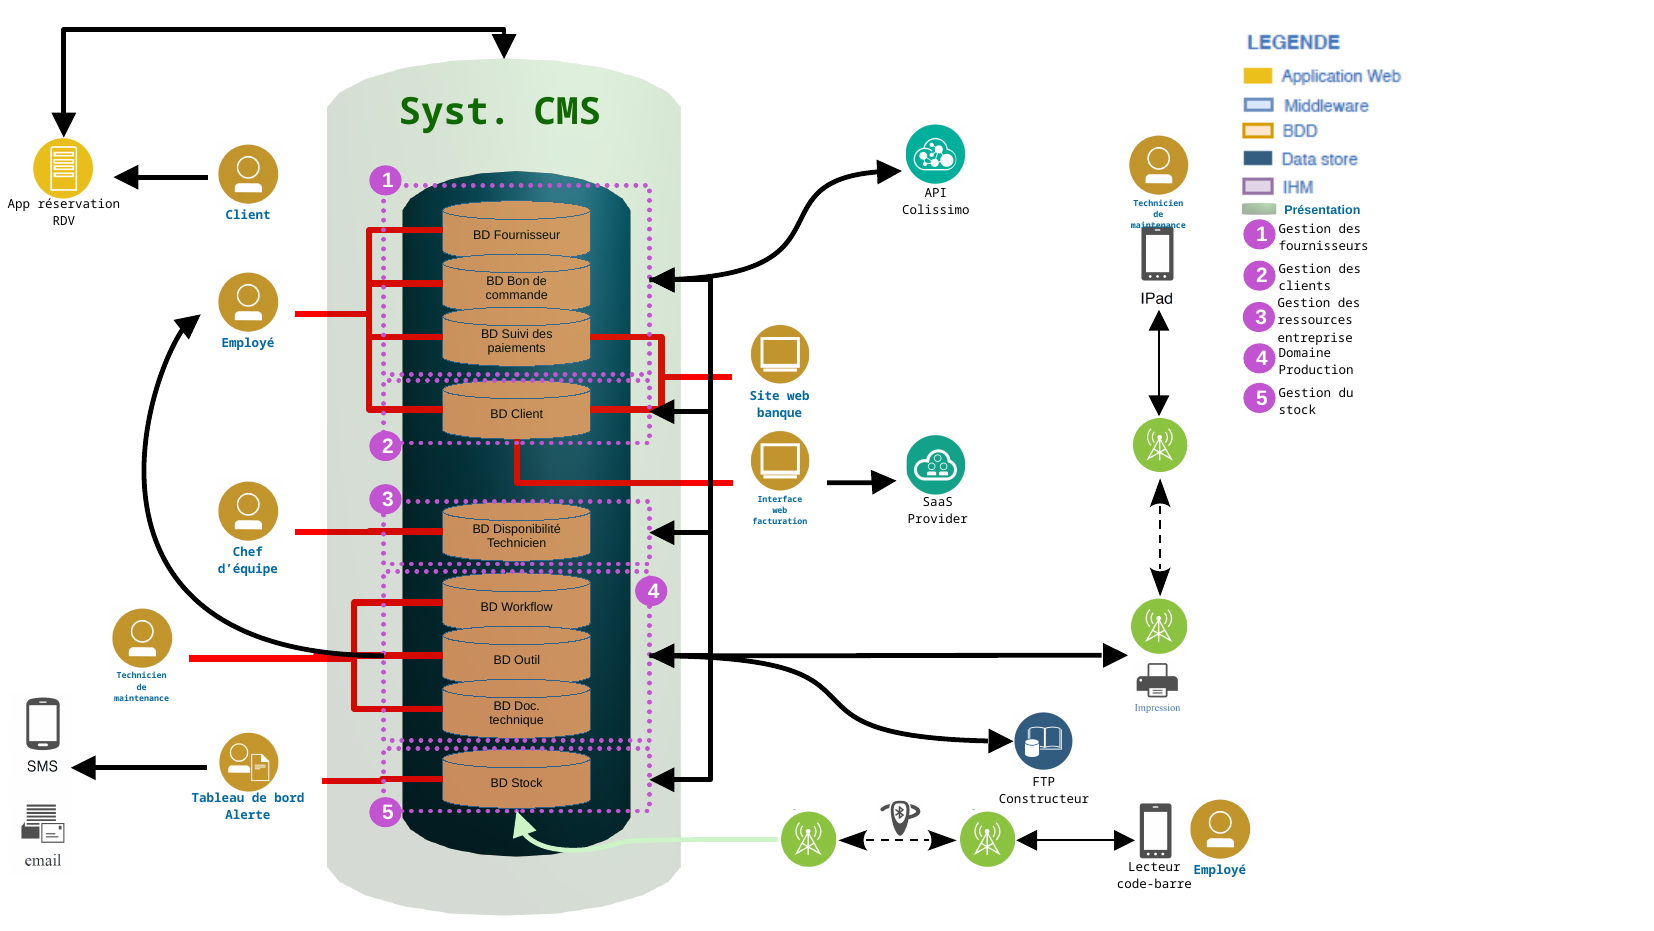

Présentation
Syst. CMS
API
Colissimo
Technicien de maintenance
App réservation
RDV
Client
1
BD Fournisseur
Gestion des
fournisseurs
1
Gestion des
clients
2
BD Bon de commande
Employé
Gestion des
ressources
entreprise
3
BD Suivi des paiements
Site web banque
Domaine
Production
4
Gestion du
stock
5
BD Client
2
Interface web facturation
SaaS
Provider
Chef d’équipe
3
BD Disponibilité Technicien
BD Workflow
4
Technicien de maintenance
BD Outil
BD Doc.
technique
Tableau de bord
Alerte
BD Stock
FTP Constructeur
Employé
5
Lecteur
code-barre